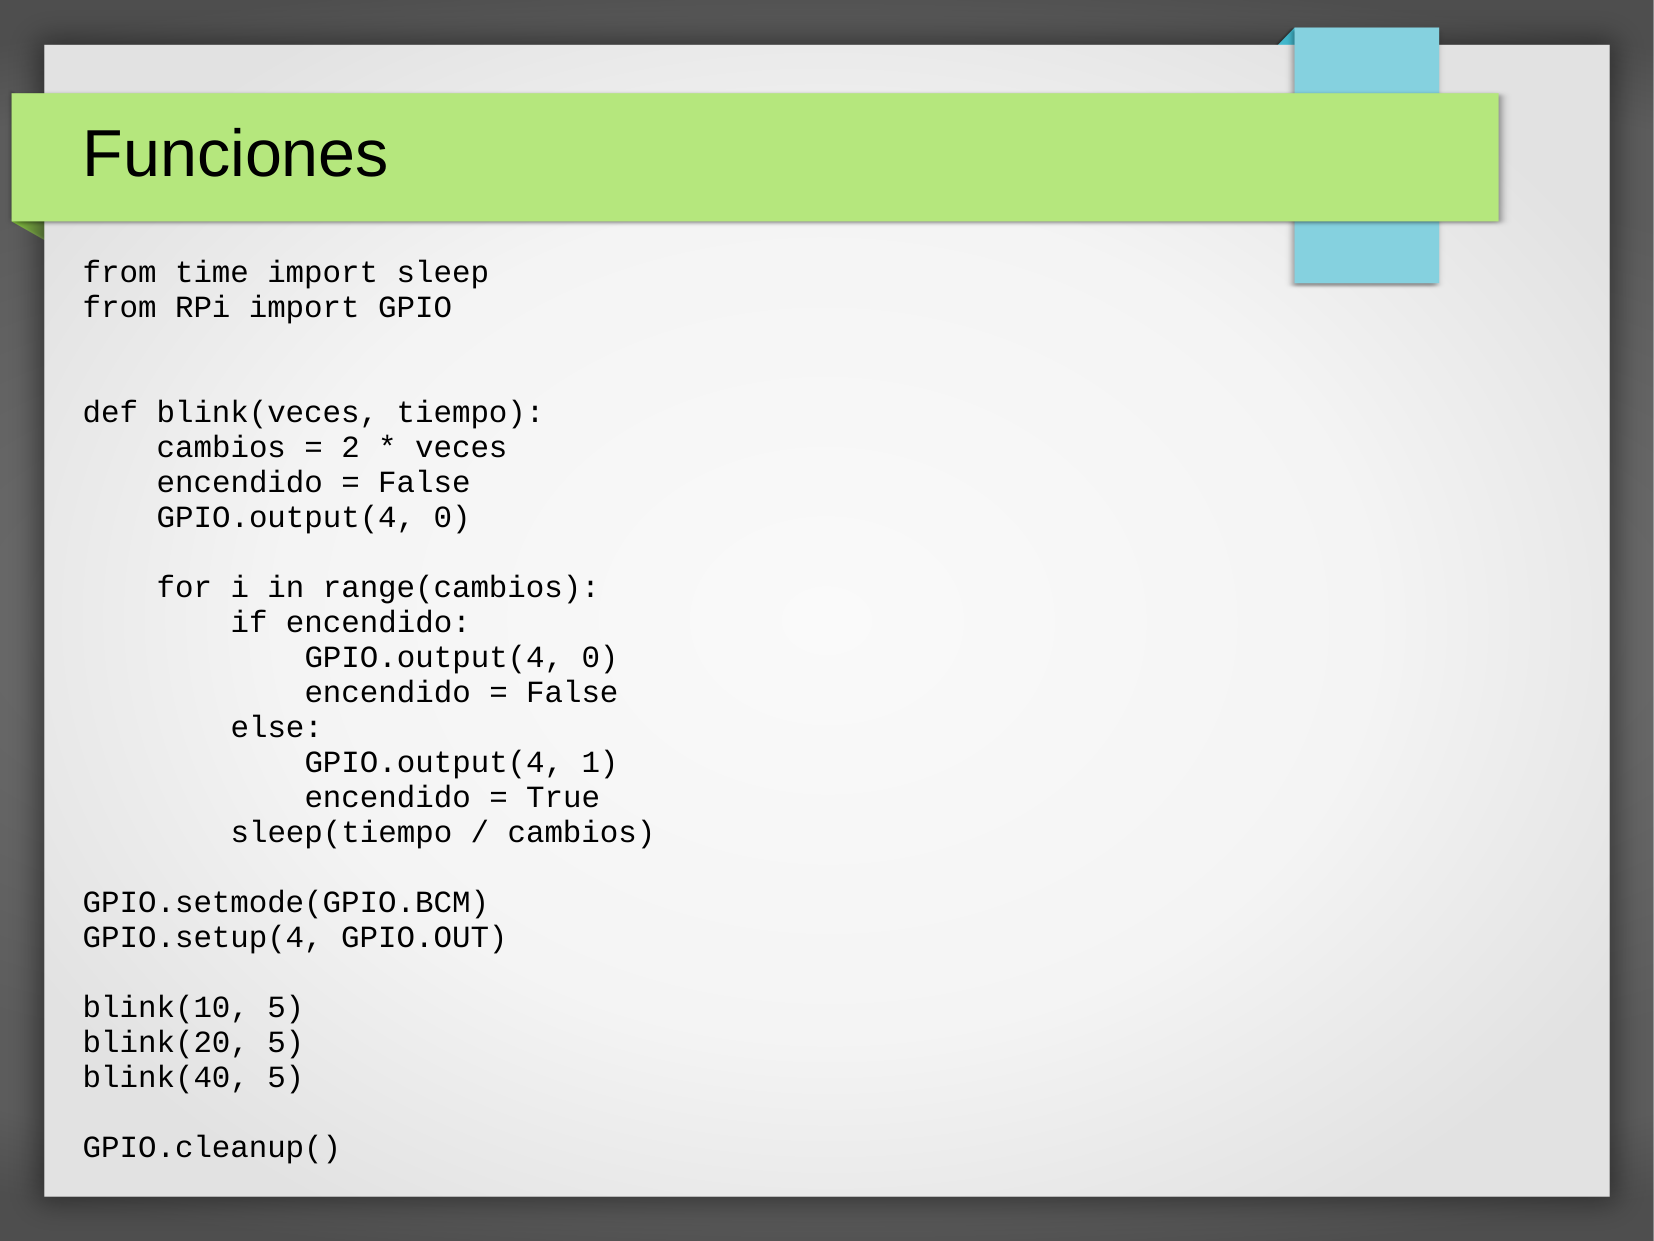

# Funciones
from time import sleep
from RPi import GPIO
def blink(veces, tiempo):
 cambios = 2 * veces
 encendido = False
 GPIO.output(4, 0)
 for i in range(cambios):
 if encendido:
 GPIO.output(4, 0)
 encendido = False
 else:
 GPIO.output(4, 1)
 encendido = True
 sleep(tiempo / cambios)
GPIO.setmode(GPIO.BCM)
GPIO.setup(4, GPIO.OUT)
blink(10, 5)
blink(20, 5)
blink(40, 5)
GPIO.cleanup()